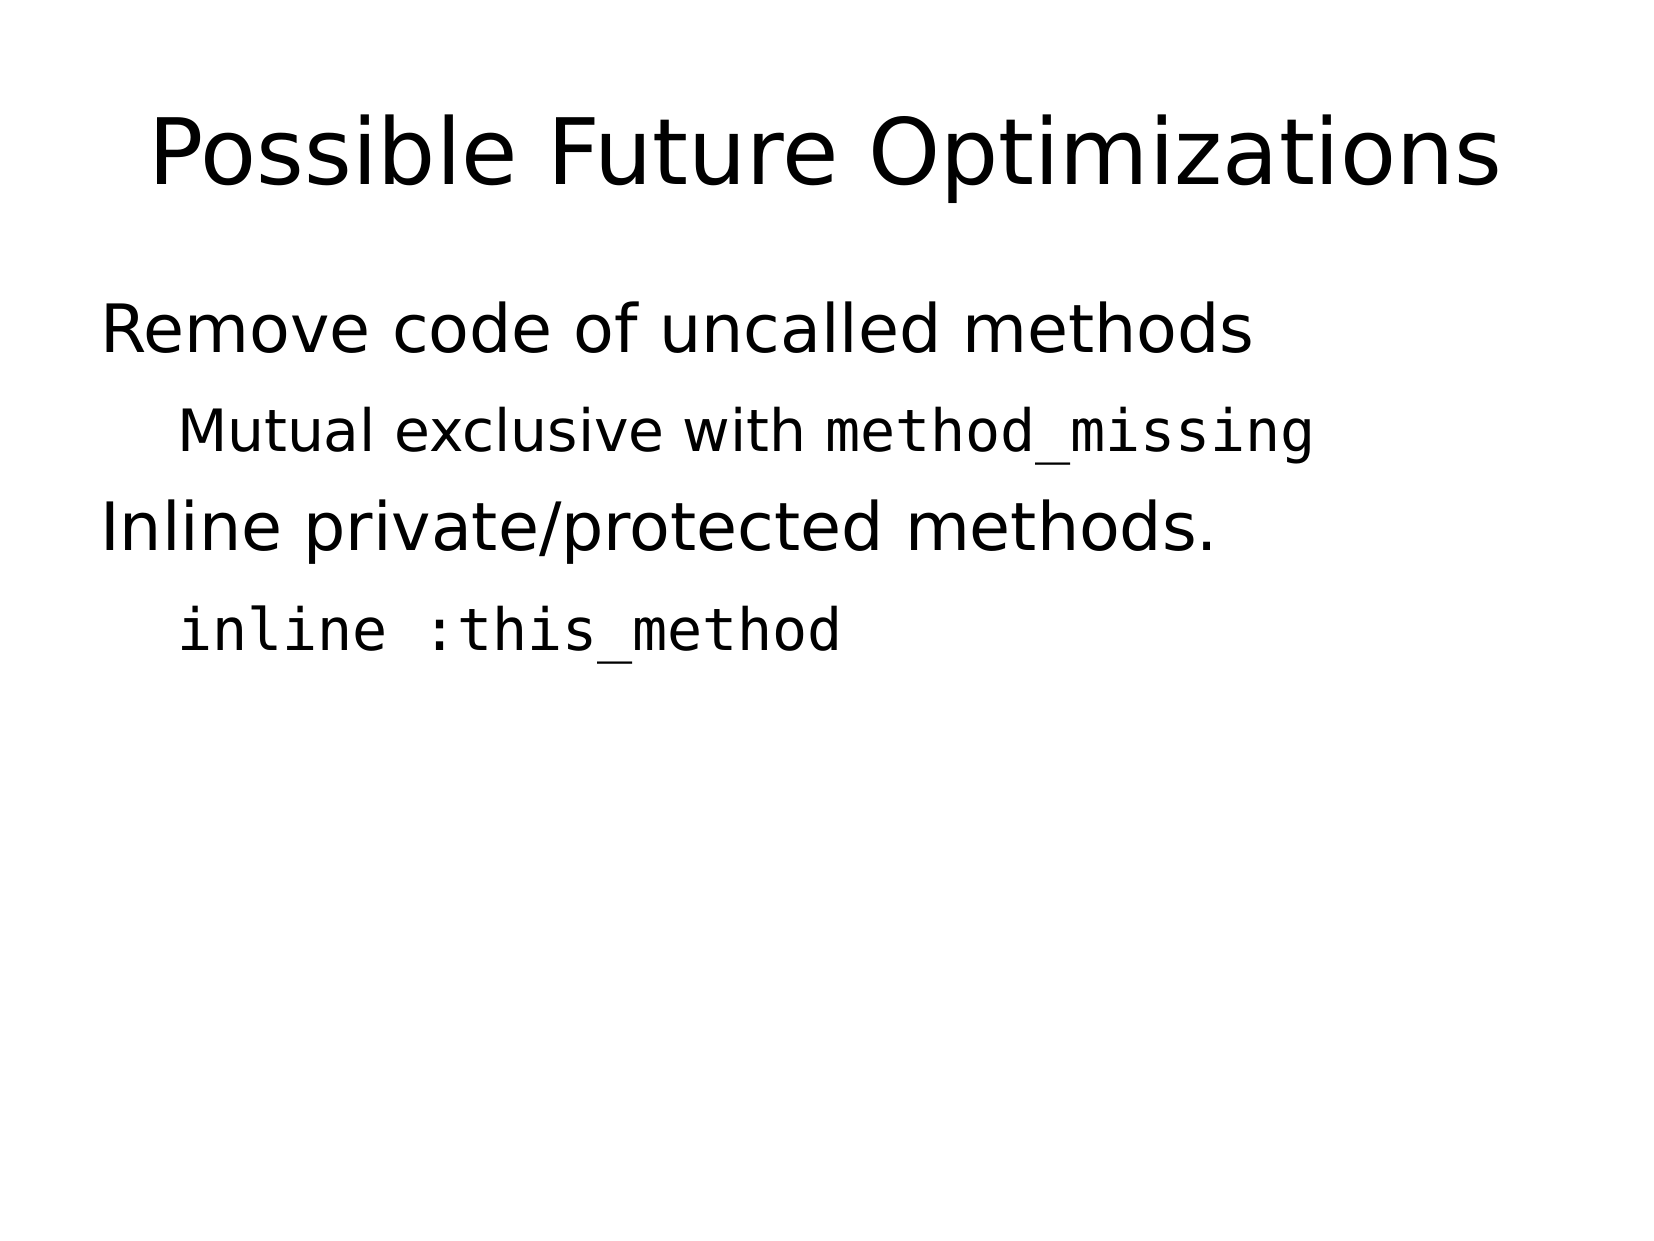

# Possible Future Optimizations
Remove code of uncalled methods
Mutual exclusive with method_missing
Inline private/protected methods.
inline :this_method